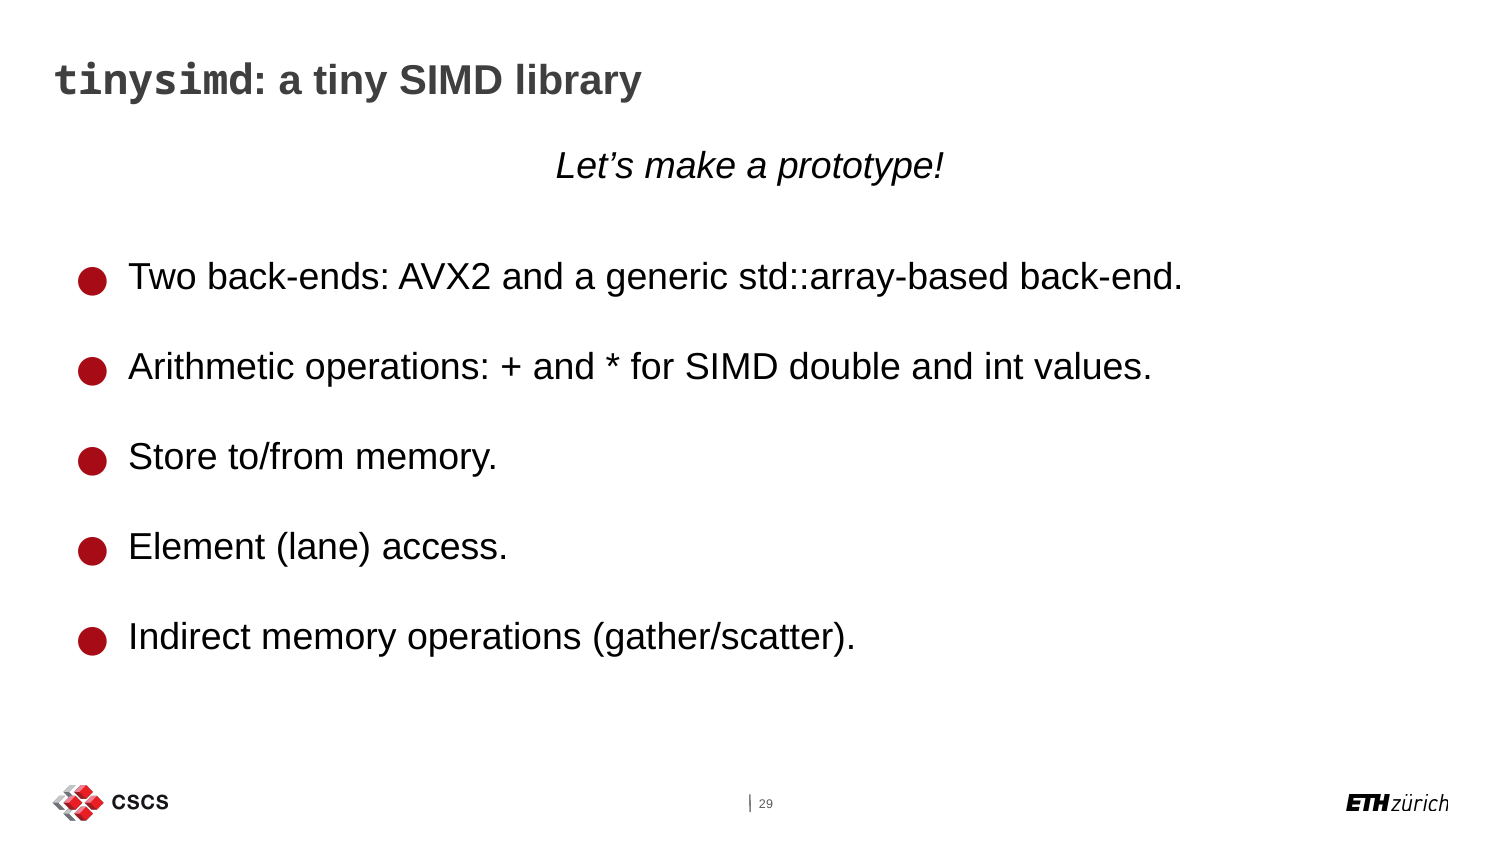

# tinysimd: a tiny SIMD library
Let’s make a prototype!
Two back-ends: AVX2 and a generic std::array-based back-end.
Arithmetic operations: + and * for SIMD double and int values.
Store to/from memory.
Element (lane) access.
Indirect memory operations (gather/scatter).